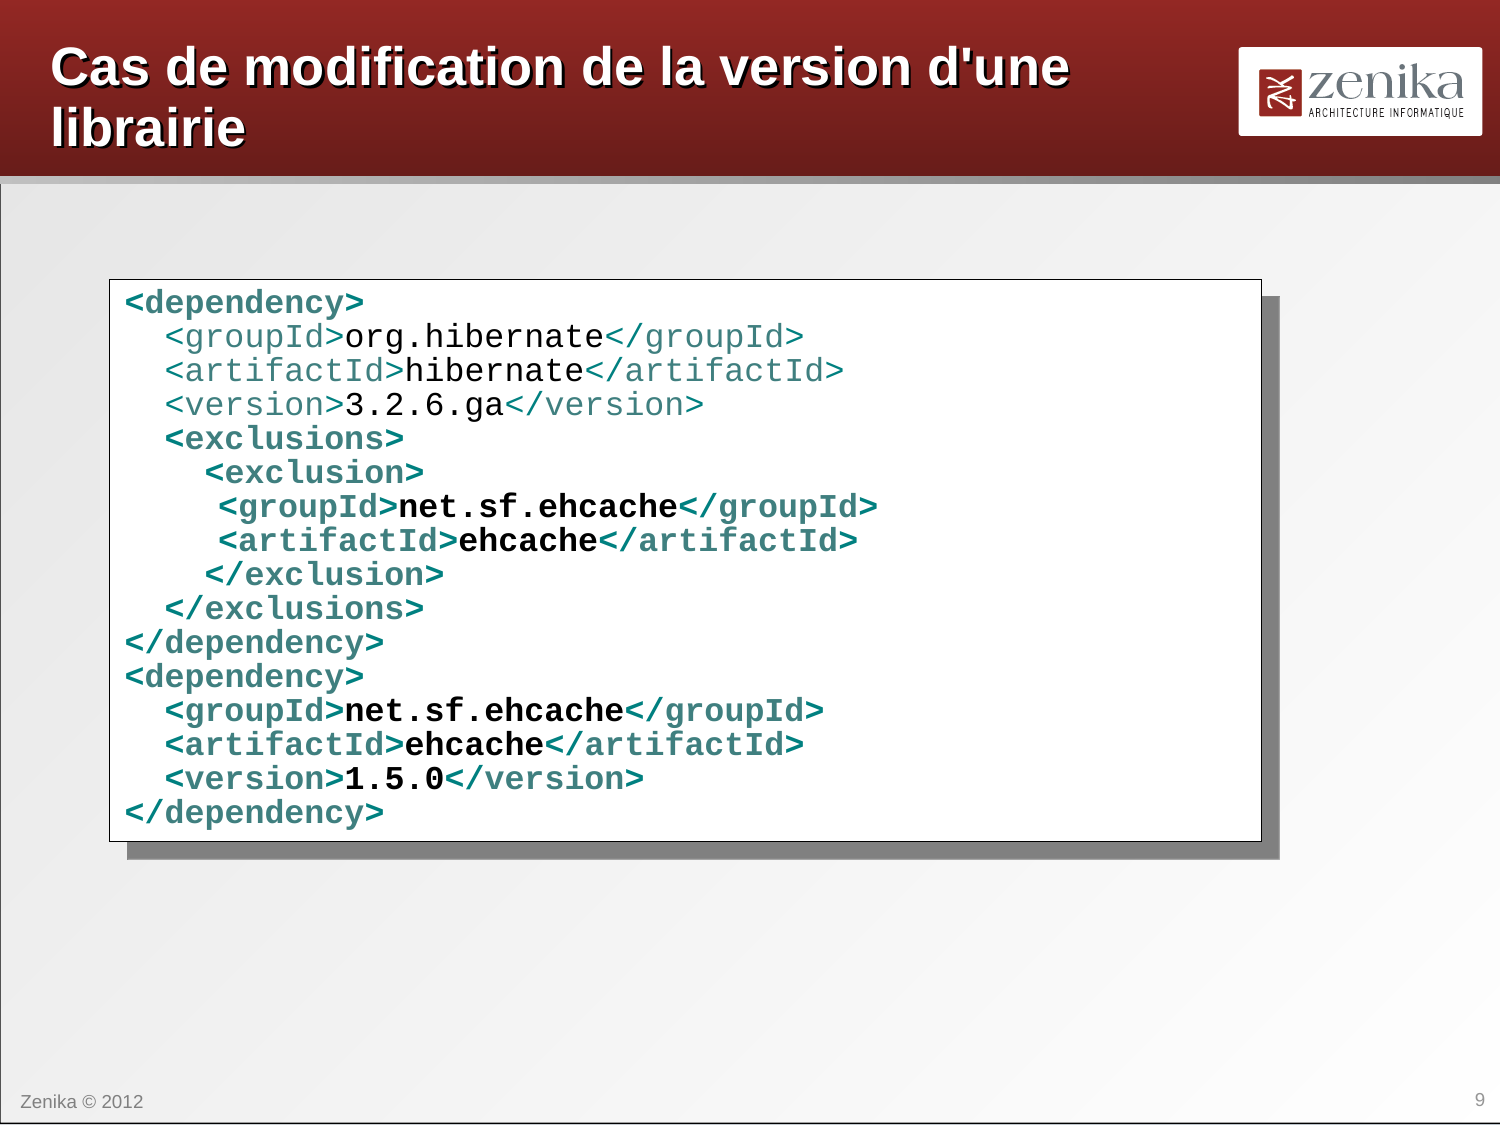

# Cas de modification de la version d'une librairie
<dependency>
 <groupId>org.hibernate</groupId>
 <artifactId>hibernate</artifactId>
 <version>3.2.6.ga</version>
 <exclusions>
 <exclusion>
	 <groupId>net.sf.ehcache</groupId>
	 <artifactId>ehcache</artifactId>
 </exclusion>
 </exclusions>
</dependency>
<dependency>
 <groupId>net.sf.ehcache</groupId>
 <artifactId>ehcache</artifactId>
 <version>1.5.0</version>
</dependency>